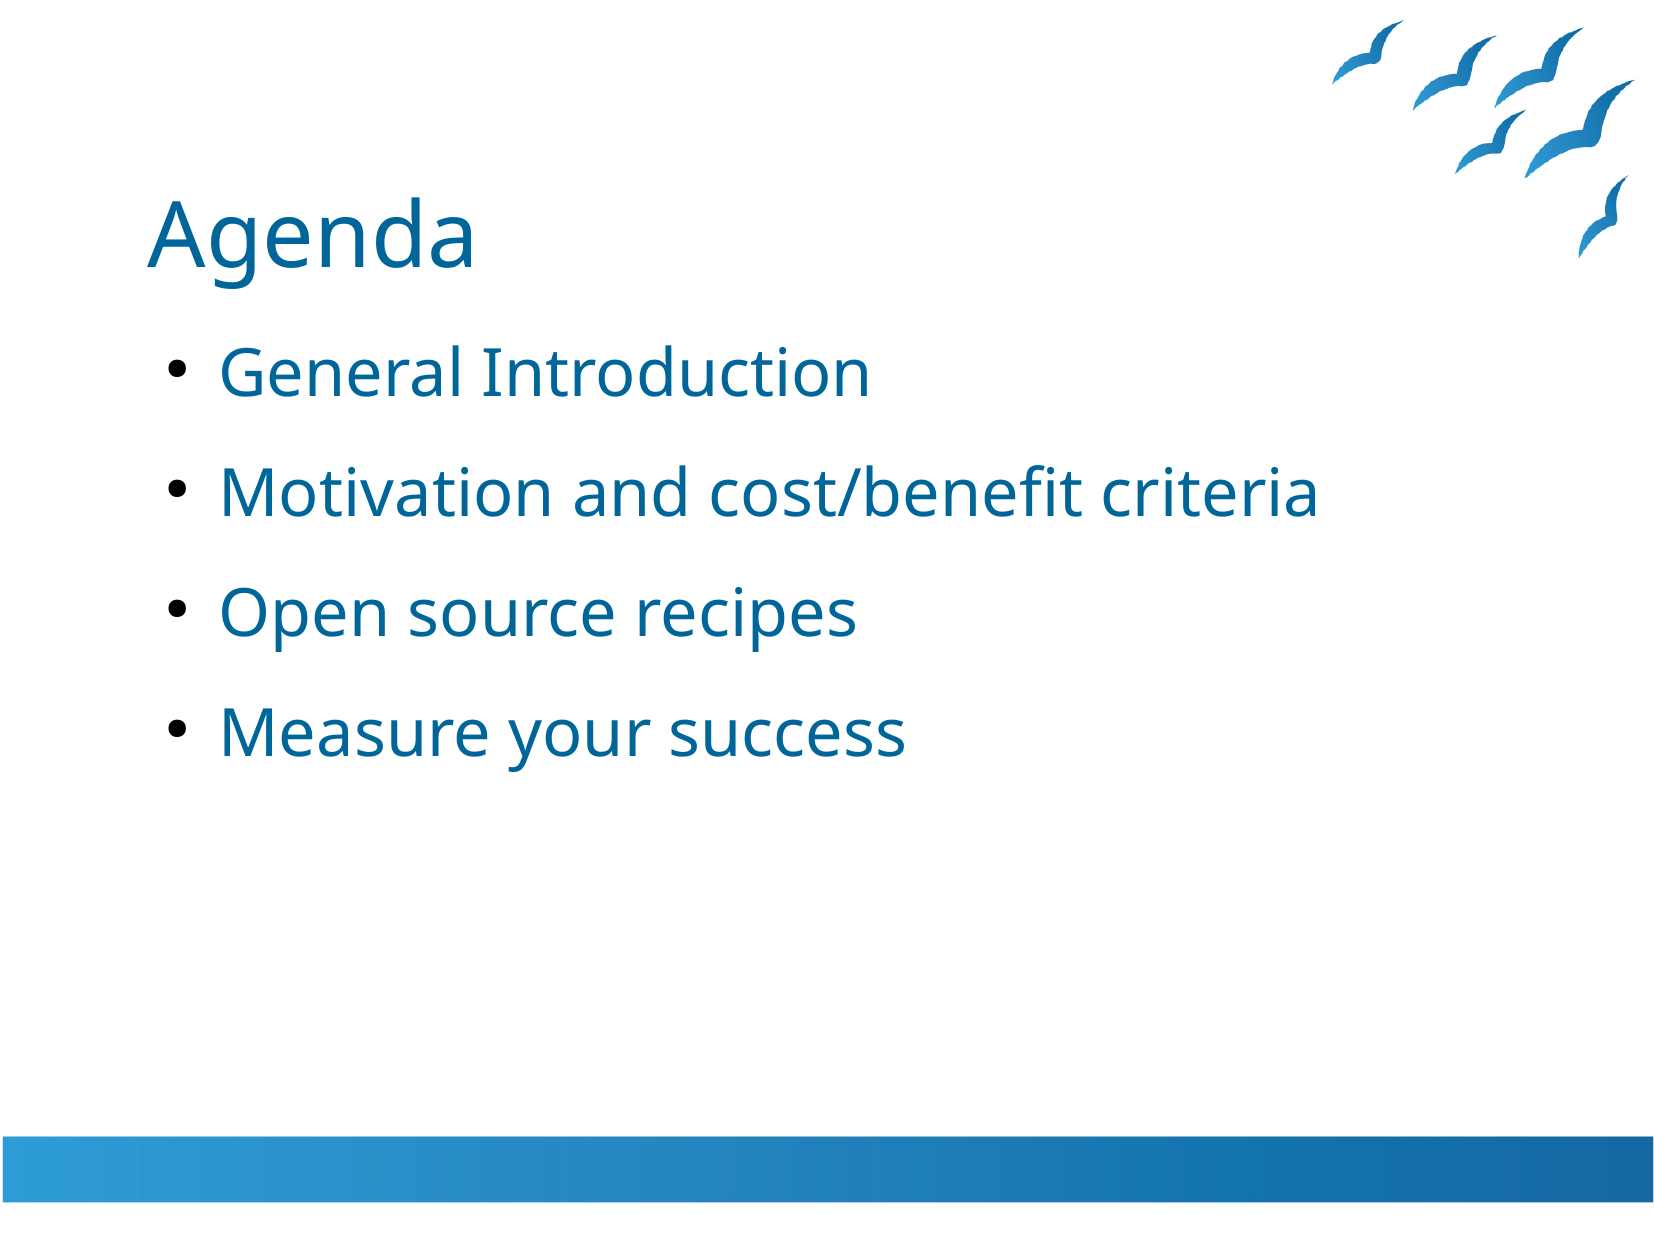

# Agenda
General Introduction
Motivation and cost/benefit criteria
Open source recipes
Measure your success